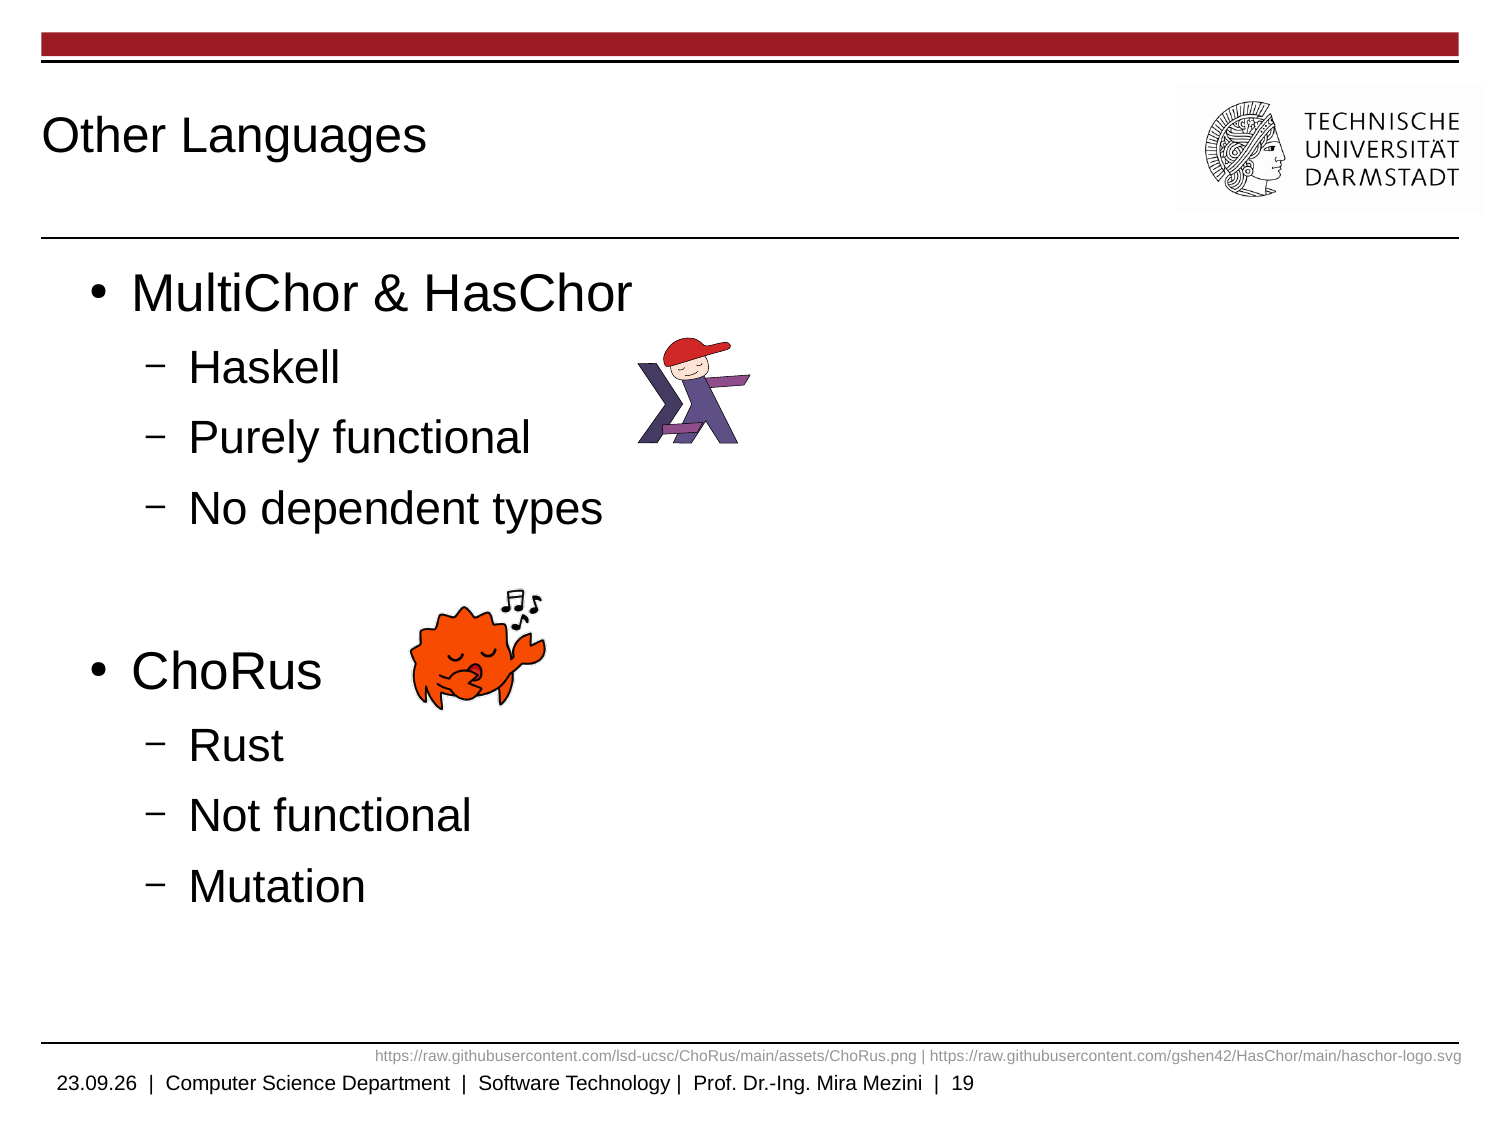

# Other Languages
MultiChor & HasChor
Haskell
Purely functional
No dependent types
ChoRus
Rust
Not functional
Mutation
https://raw.githubusercontent.com/lsd-ucsc/ChoRus/main/assets/ChoRus.png | https://raw.githubusercontent.com/gshen42/HasChor/main/haschor-logo.svg